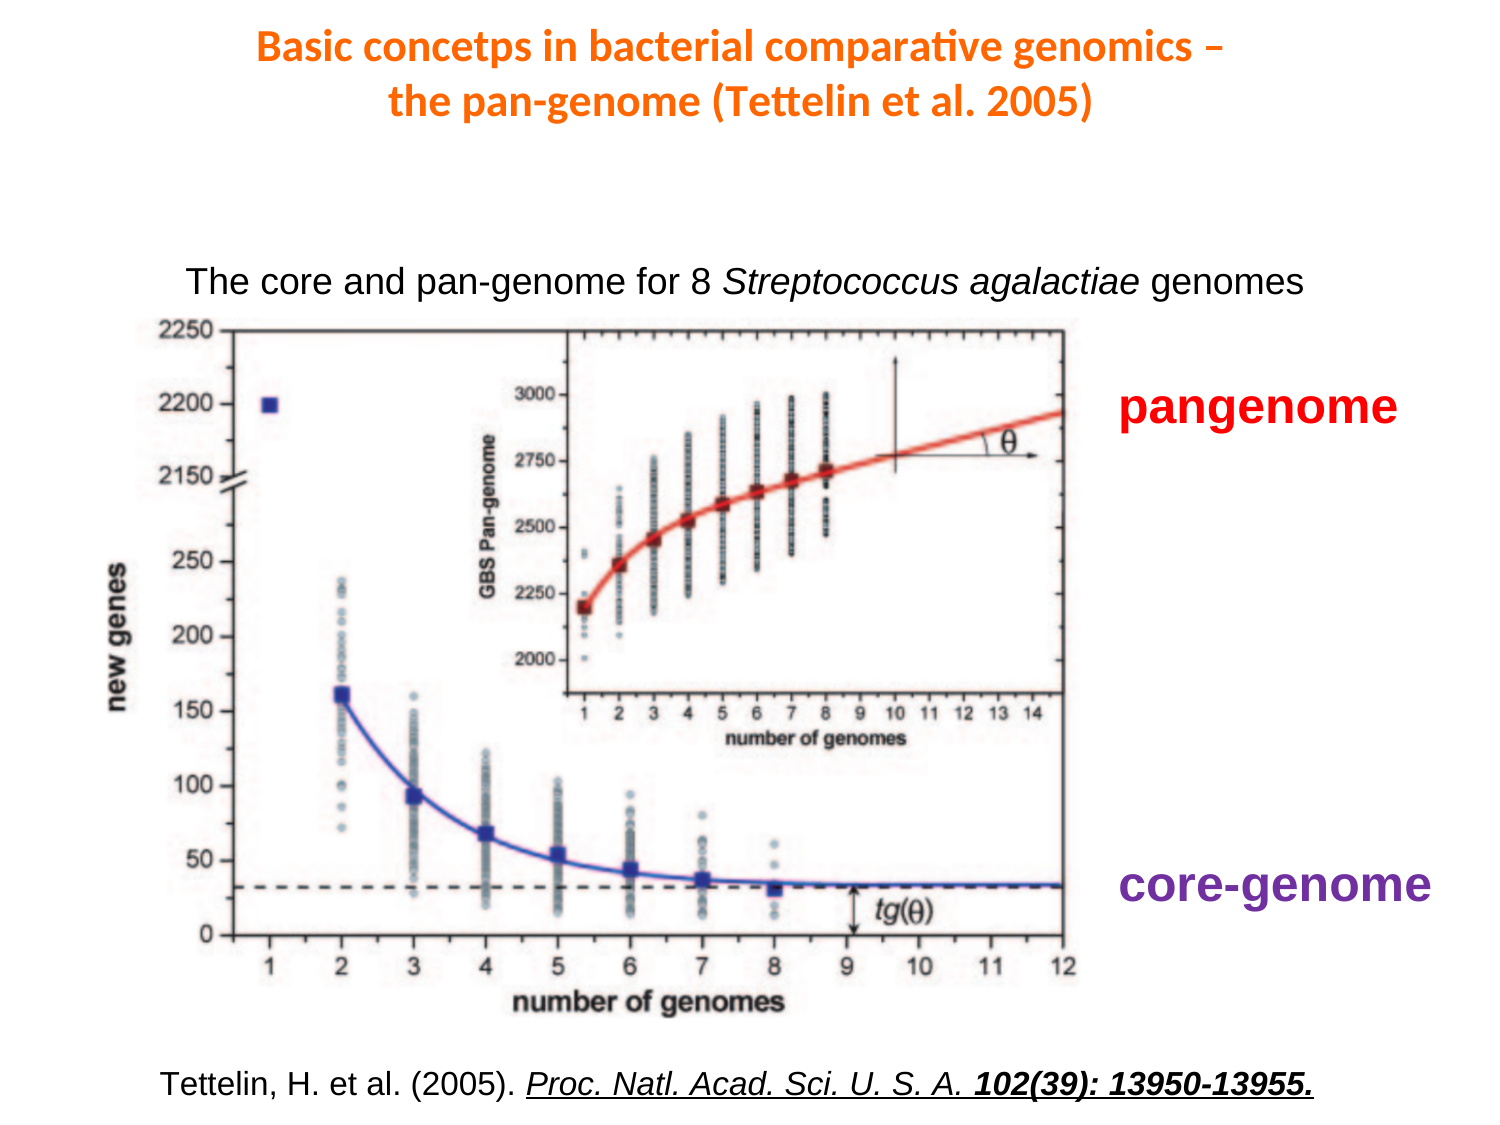

Basic concetps in bacterial comparative genomics –
the pan-genome (Tettelin et al. 2005)
The core and pan-genome for 8 Streptococcus agalactiae genomes
pangenome
core-genome
Tettelin, H. et al. (2005). Proc. Natl. Acad. Sci. U. S. A. 102(39): 13950-13955.